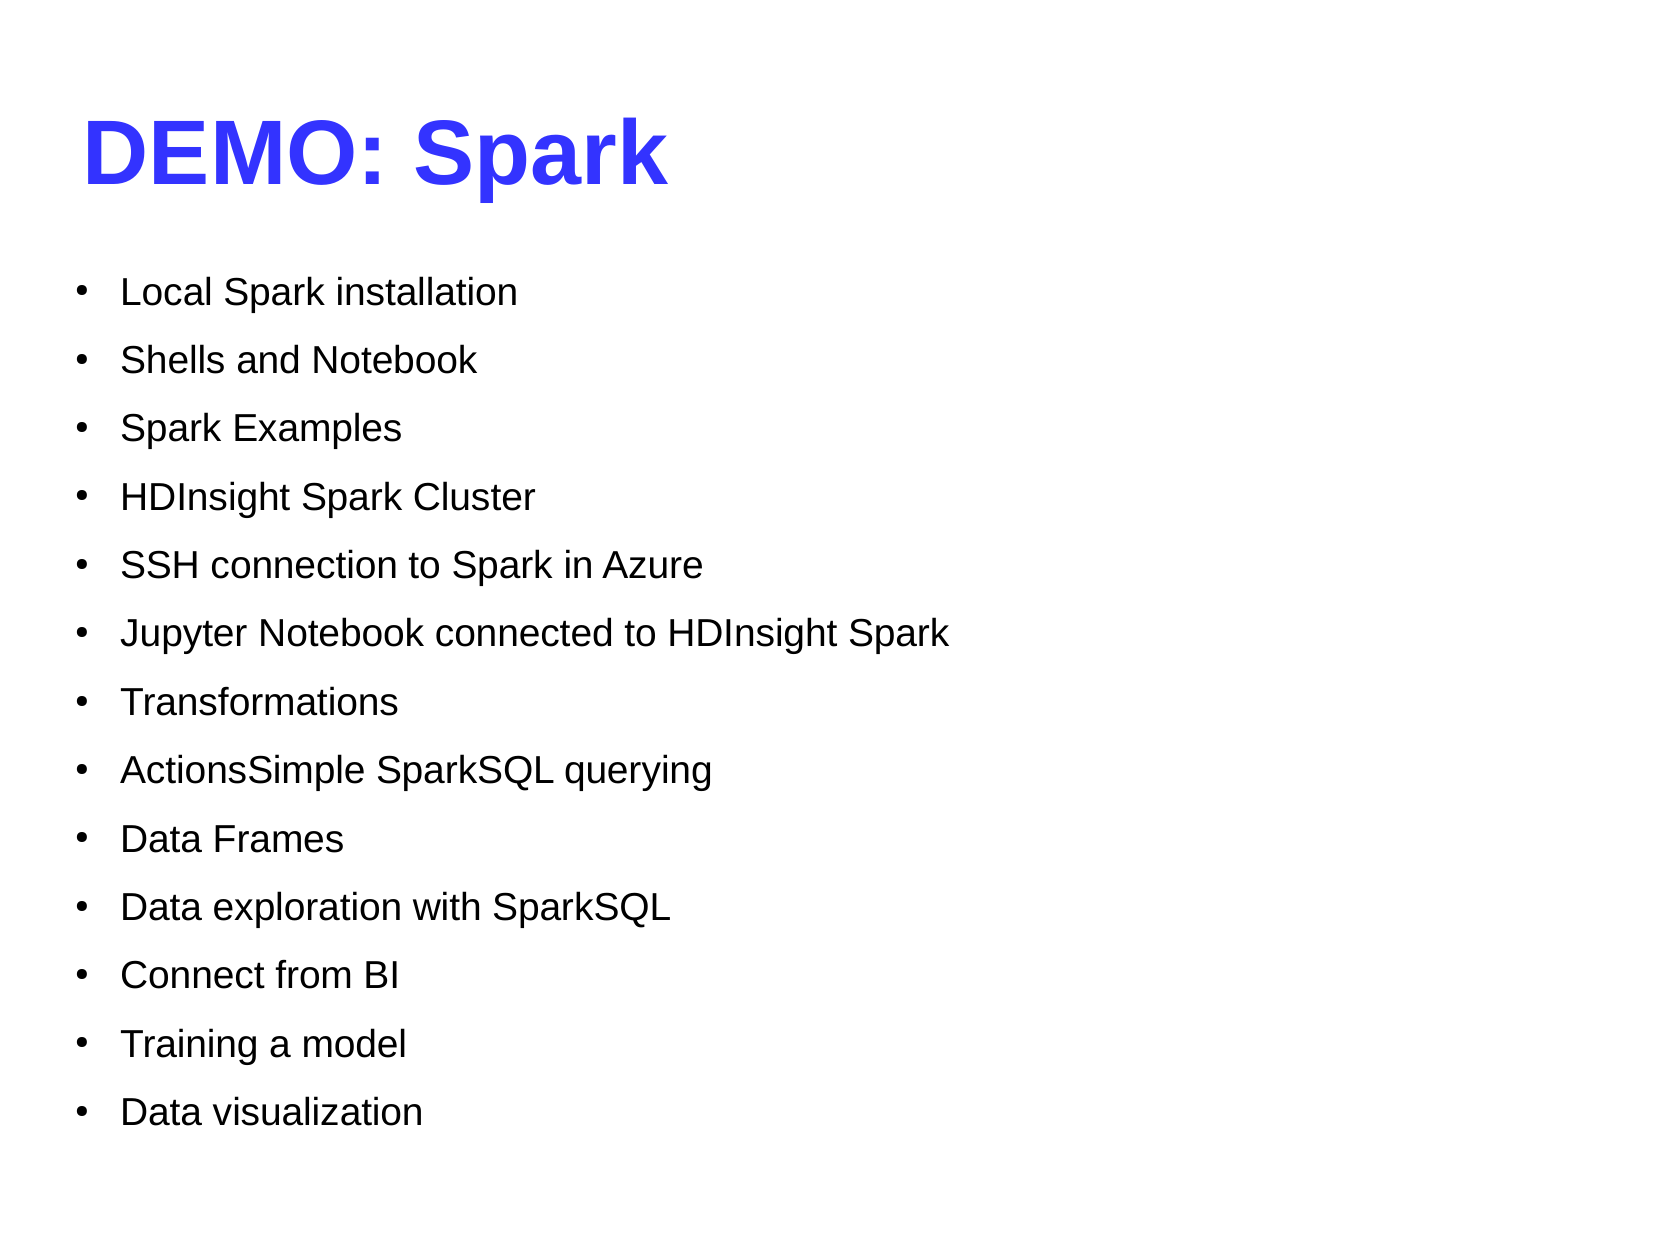

# DEMO: Spark
Local Spark installation
Shells and Notebook
Spark Examples
HDInsight Spark Cluster
SSH connection to Spark in Azure
Jupyter Notebook connected to HDInsight Spark
Transformations
ActionsSimple SparkSQL querying
Data Frames
Data exploration with SparkSQL
Connect from BI
Training a model
Data visualization